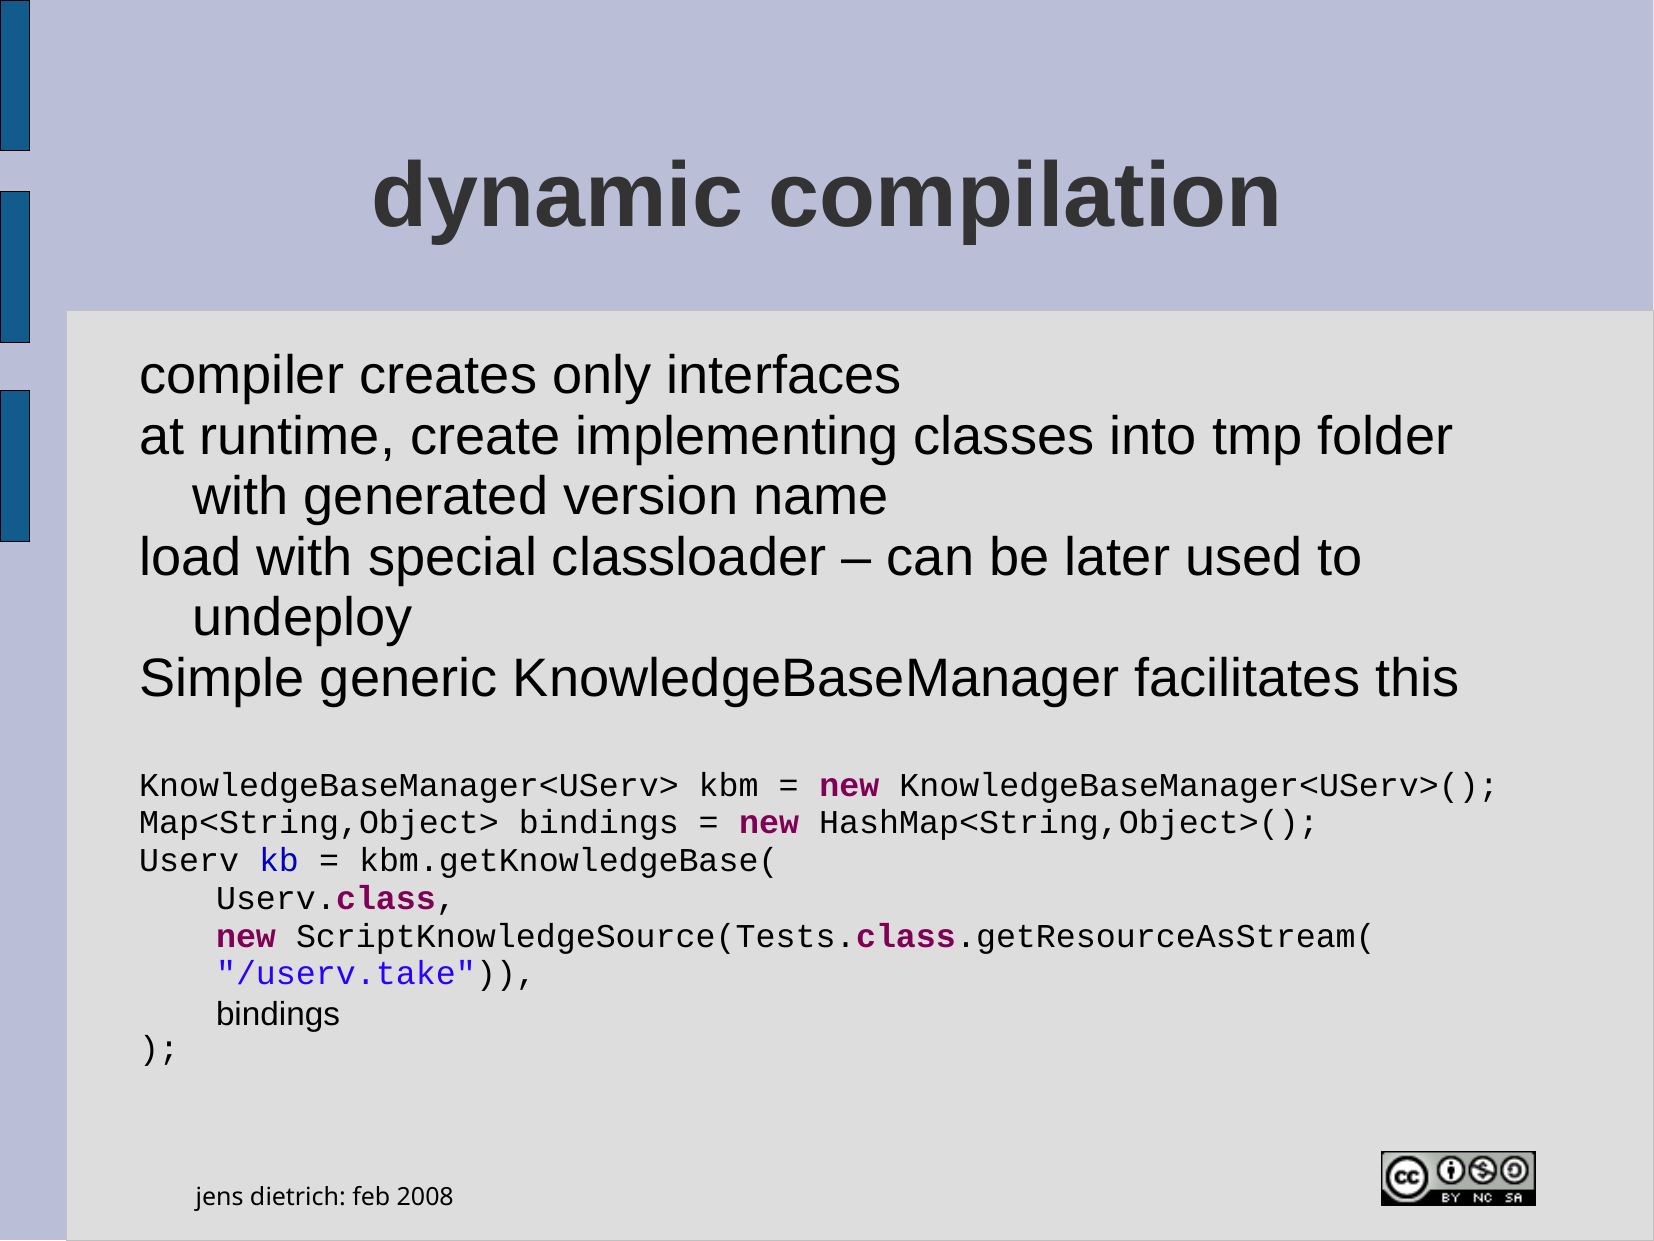

# dynamic compilation
compiler creates only interfaces
at runtime, create implementing classes into tmp folder with generated version name
load with special classloader – can be later used to undeploy
Simple generic KnowledgeBaseManager facilitates this
KnowledgeBaseManager<UServ> kbm = new KnowledgeBaseManager<UServ>();
Map<String,Object> bindings = new HashMap<String,Object>();
Userv kb = kbm.getKnowledgeBase(
Userv.class,
new ScriptKnowledgeSource(Tests.class.getResourceAsStream(
"/userv.take")),
bindings
);